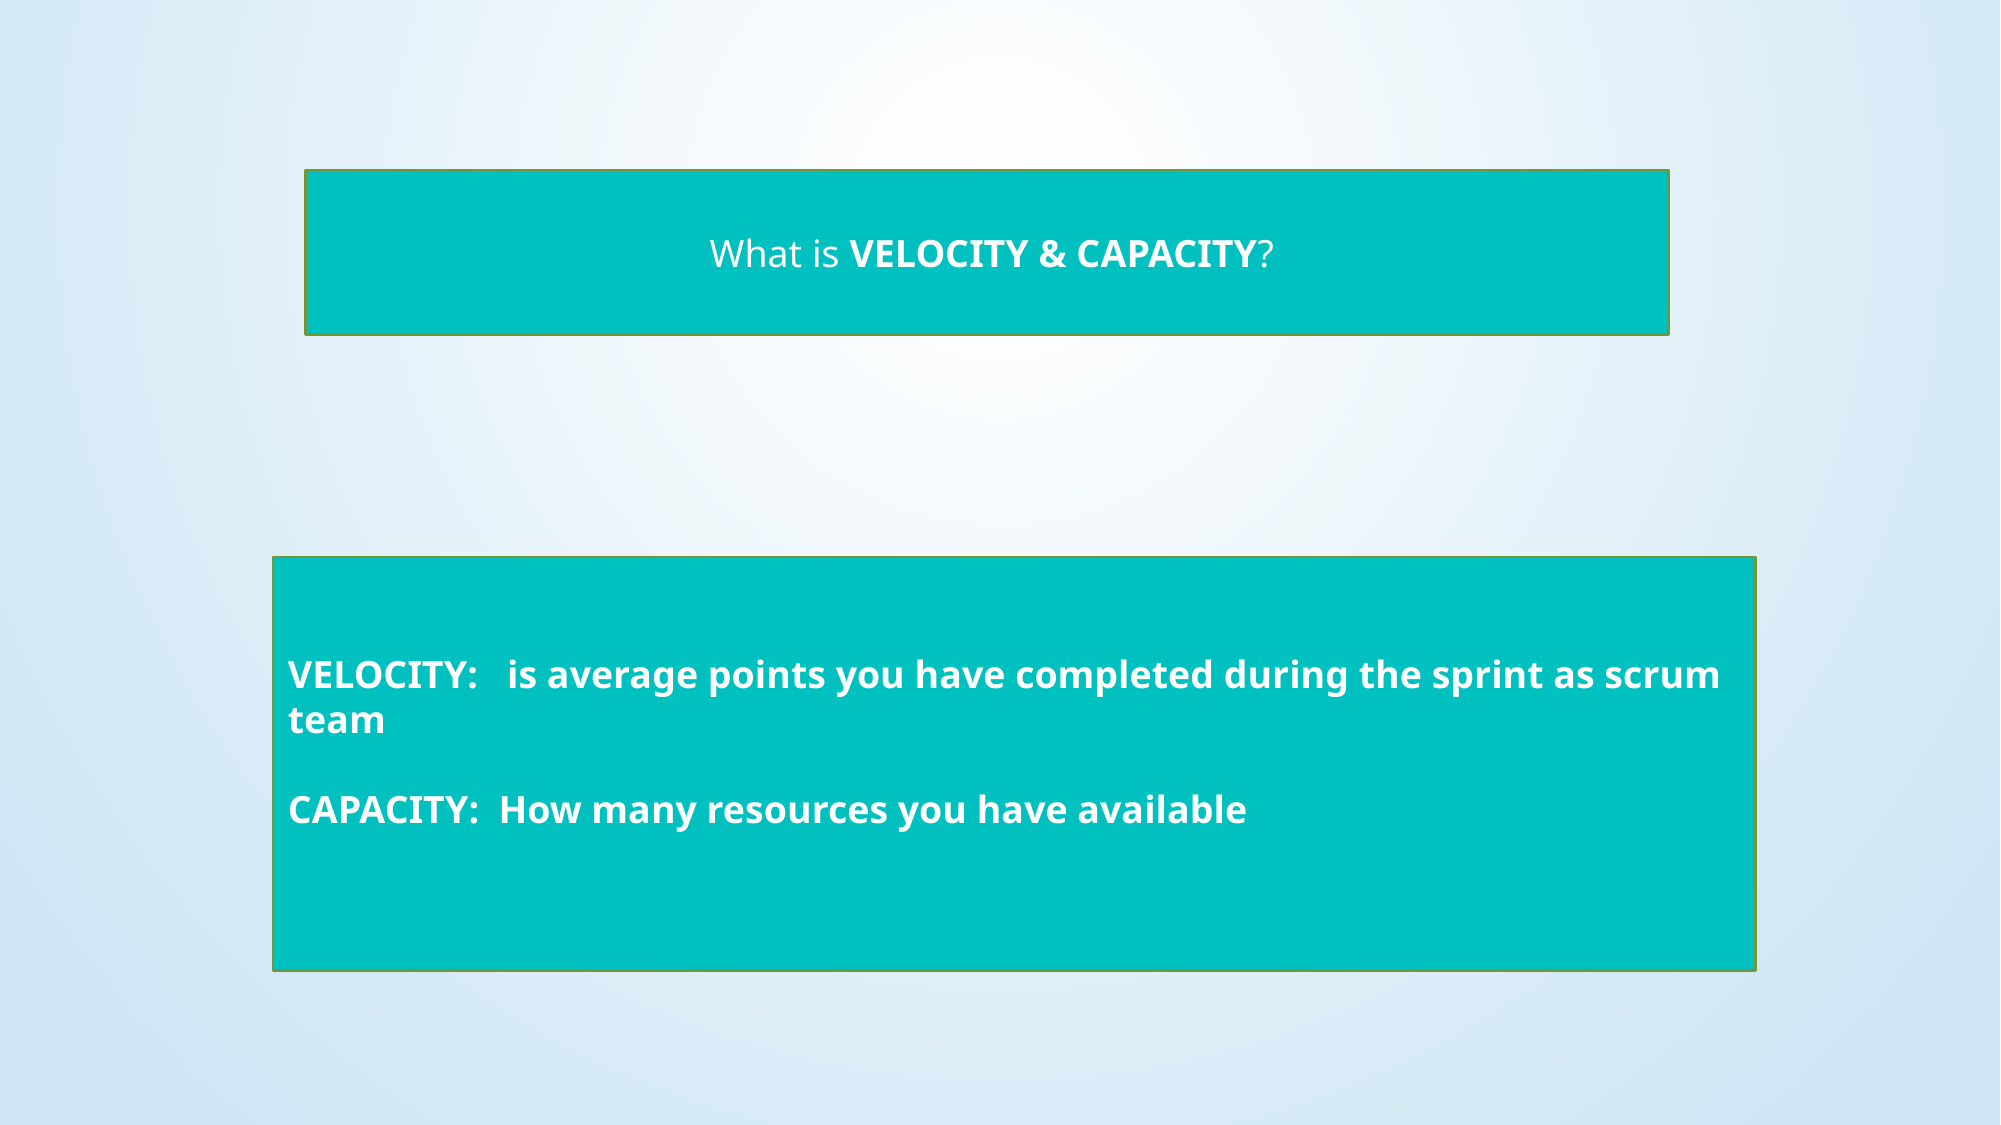

What is VELOCITY & CAPACITY?
VELOCITY: is average points you have completed during the sprint as scrum team
CAPACITY: How many resources you have available